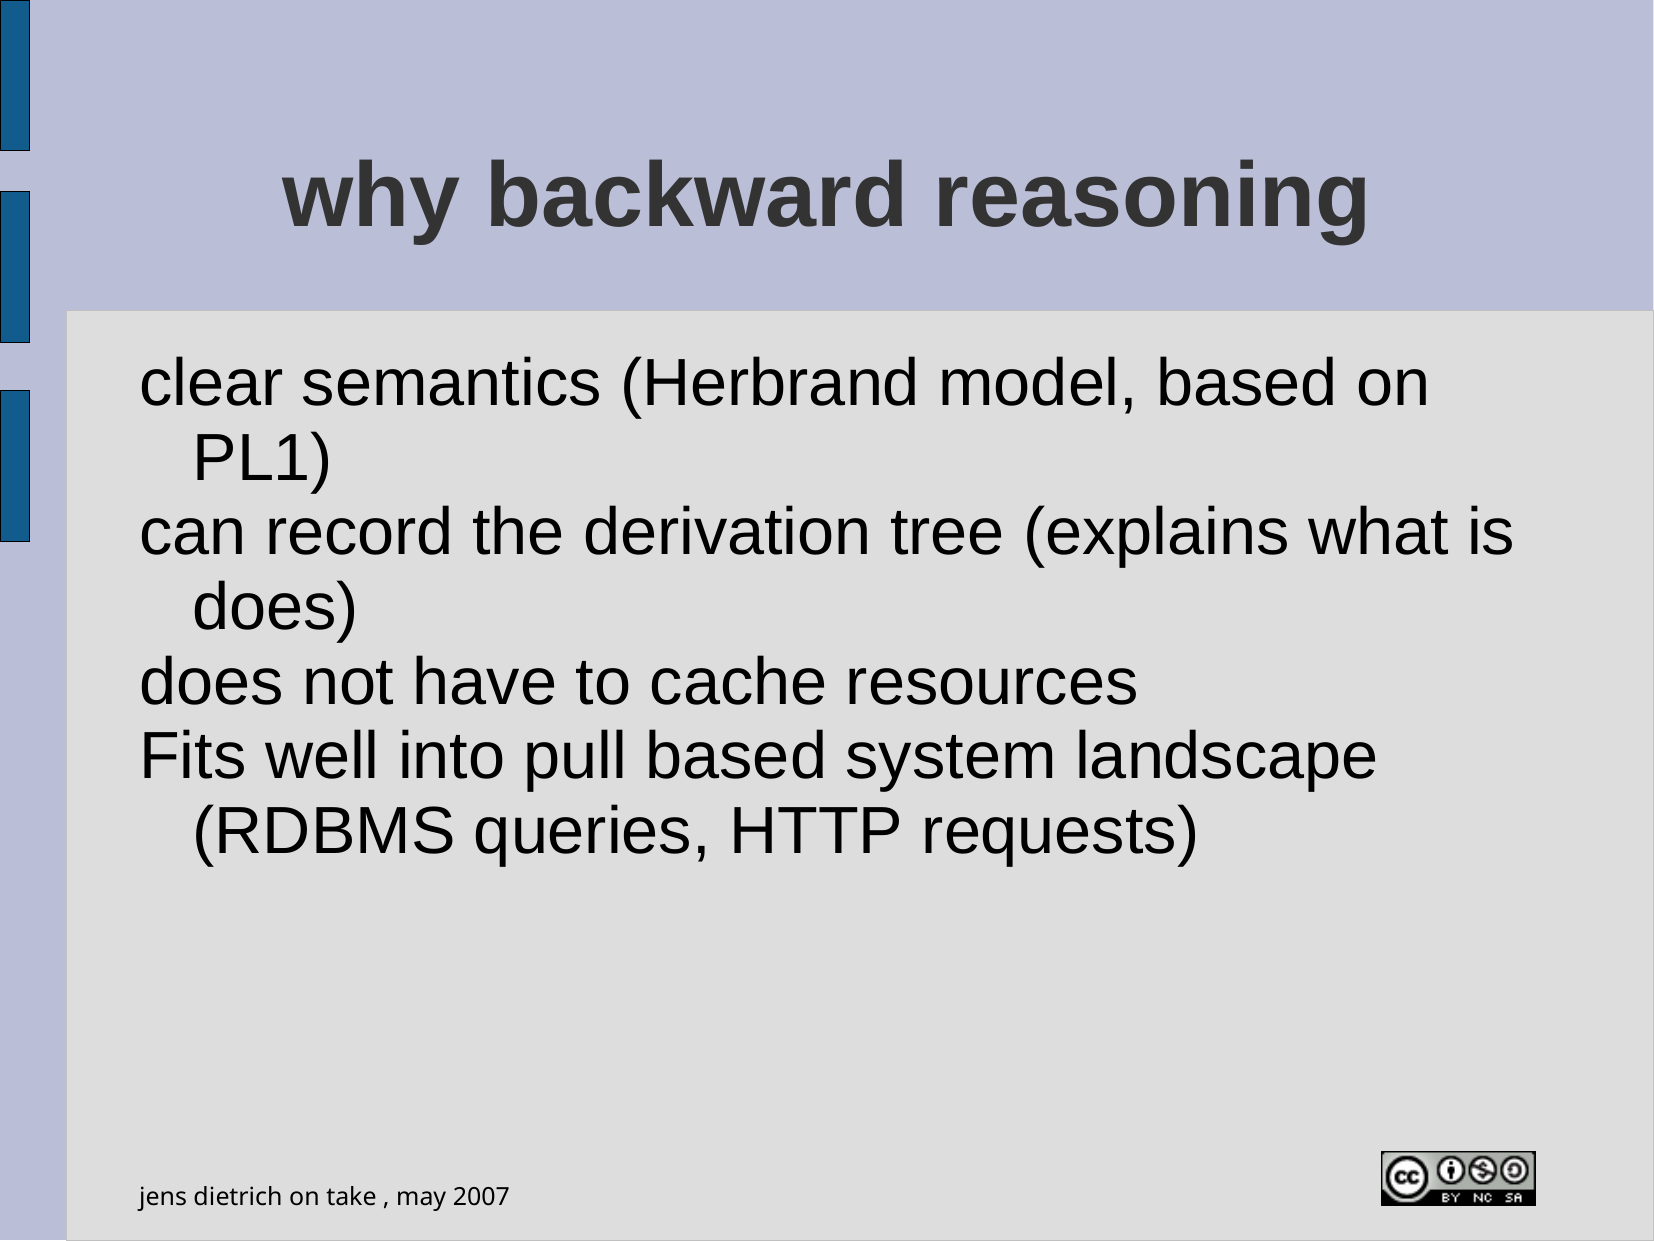

# why backward reasoning
clear semantics (Herbrand model, based on PL1)
can record the derivation tree (explains what is does)
does not have to cache resources
Fits well into pull based system landscape (RDBMS queries, HTTP requests)